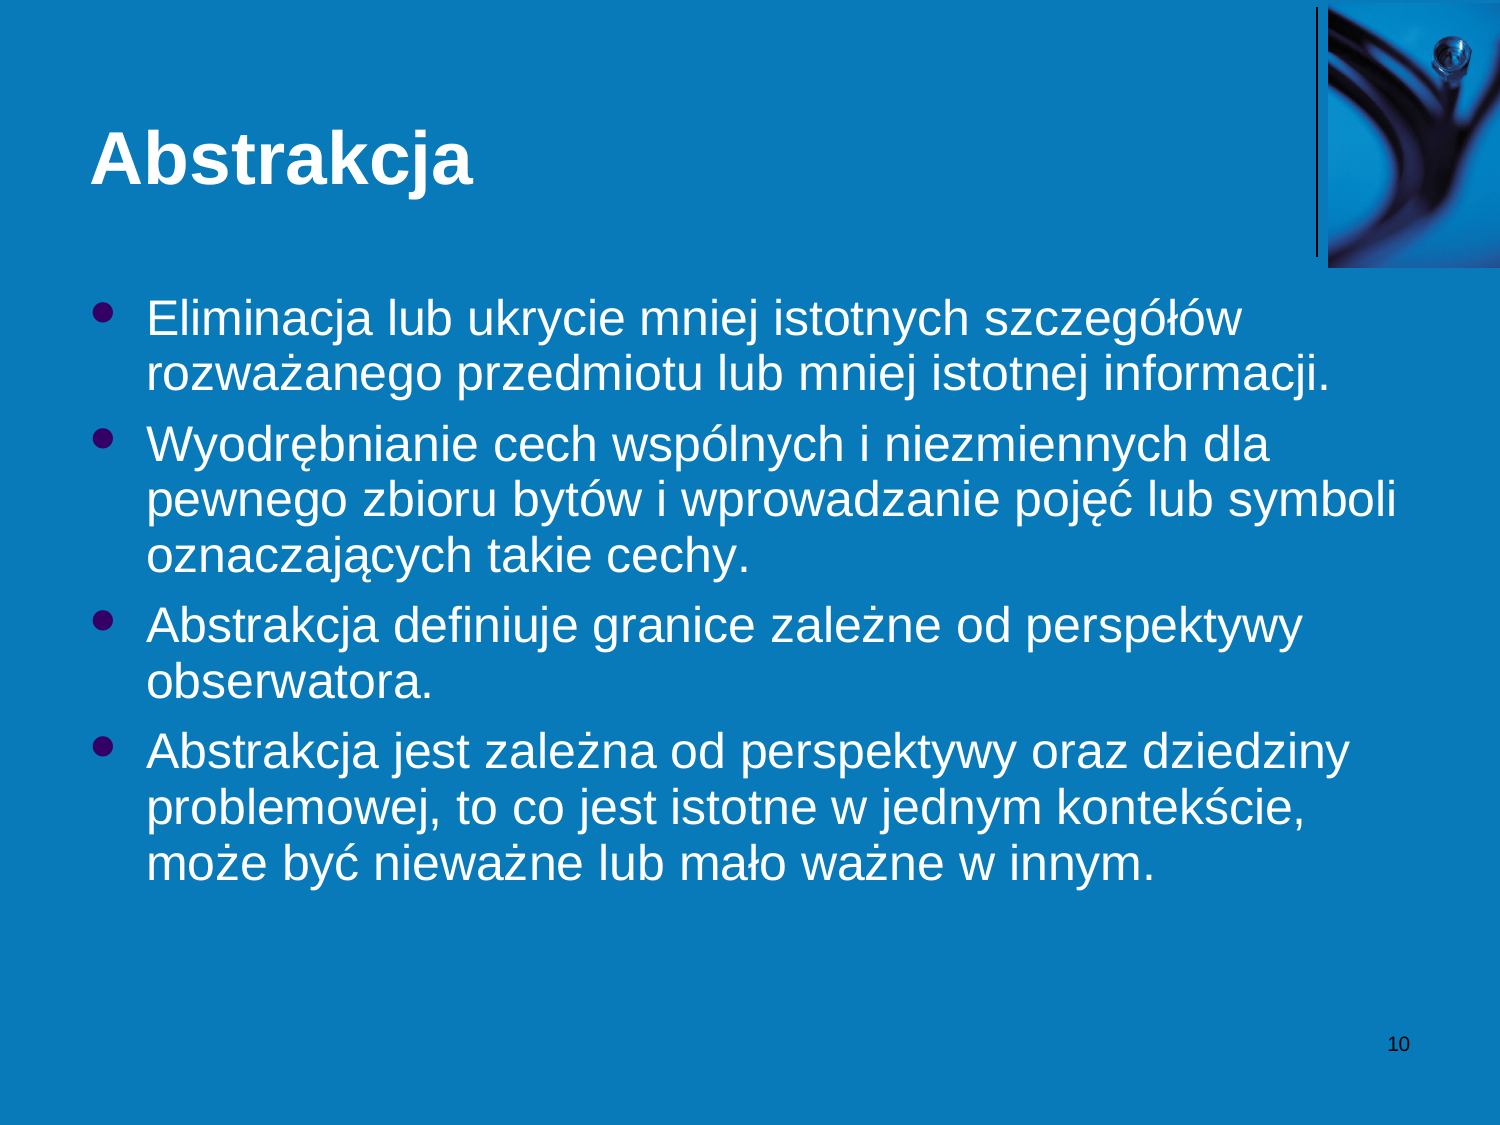

# Abstrakcja
Eliminacja lub ukrycie mniej istotnych szczegółów rozważanego przedmiotu lub mniej istotnej informacji.
Wyodrębnianie cech wspólnych i niezmiennych dla pewnego zbioru bytów i wprowadzanie pojęć lub symboli oznaczających takie cechy.
Abstrakcja definiuje granice zależne od perspektywy obserwatora.
Abstrakcja jest zależna od perspektywy oraz dziedziny problemowej, to co jest istotne w jednym kontekście, może być nieważne lub mało ważne w innym.
10